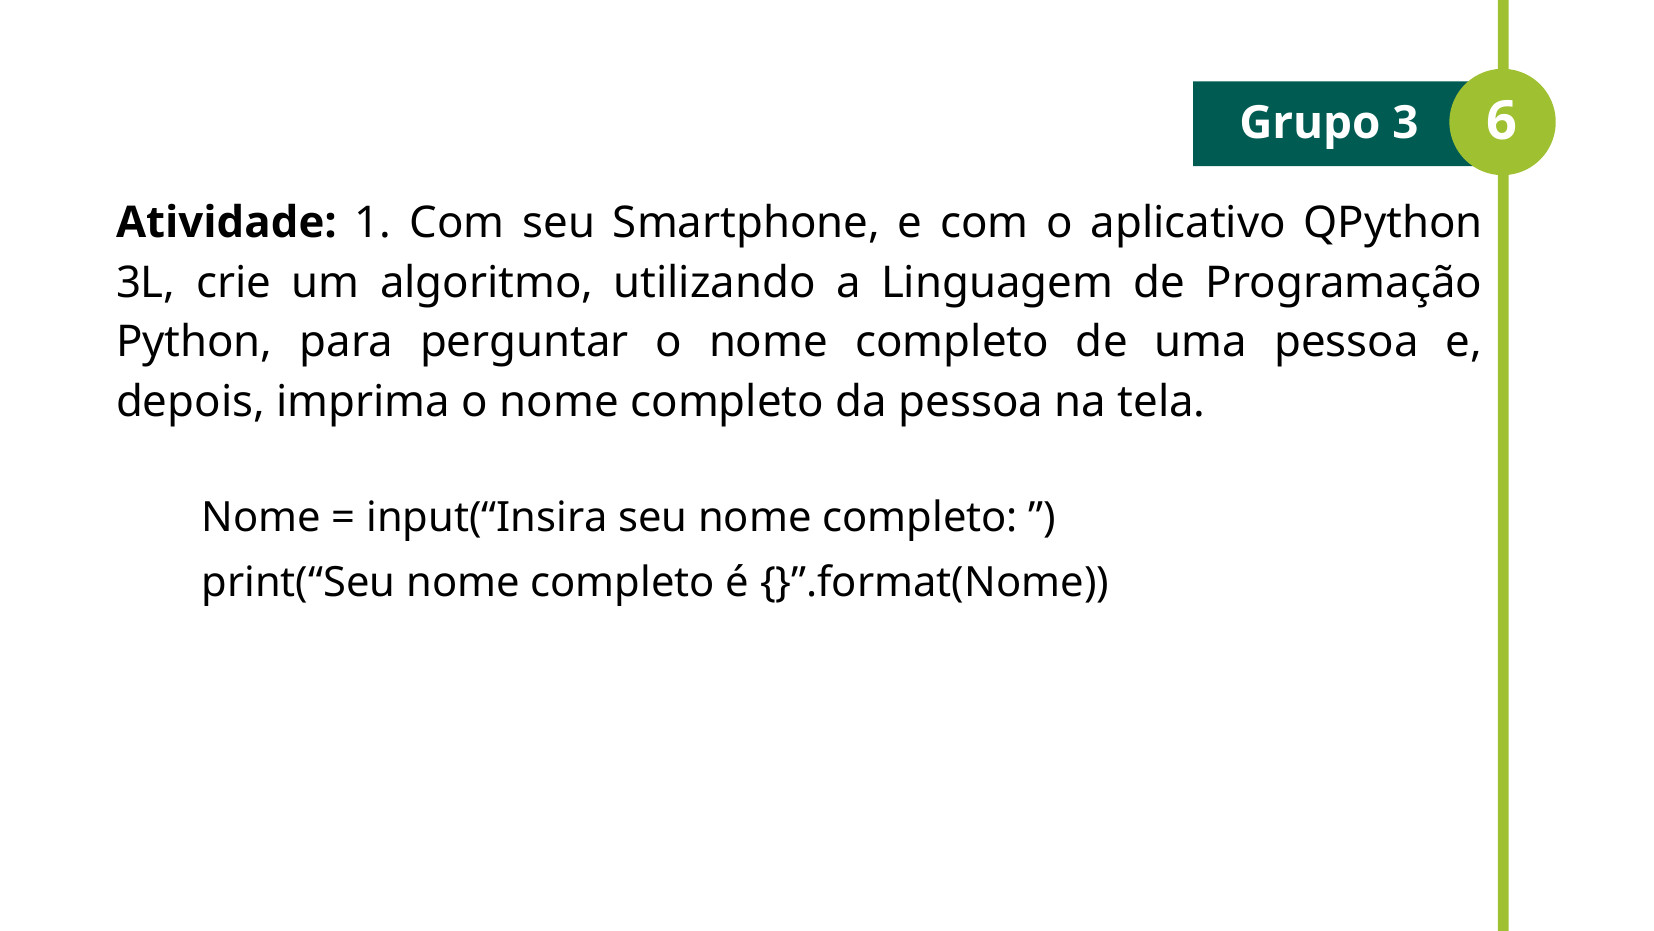

6
Grupo 3
Atividade: 1. Com seu Smartphone, e com o aplicativo QPython 3L, crie um algoritmo, utilizando a Linguagem de Programação Python, para perguntar o nome completo de uma pessoa e, depois, imprima o nome completo da pessoa na tela.
Nome = input(“Insira seu nome completo: ”)
print(“Seu nome completo é {}”.format(Nome))